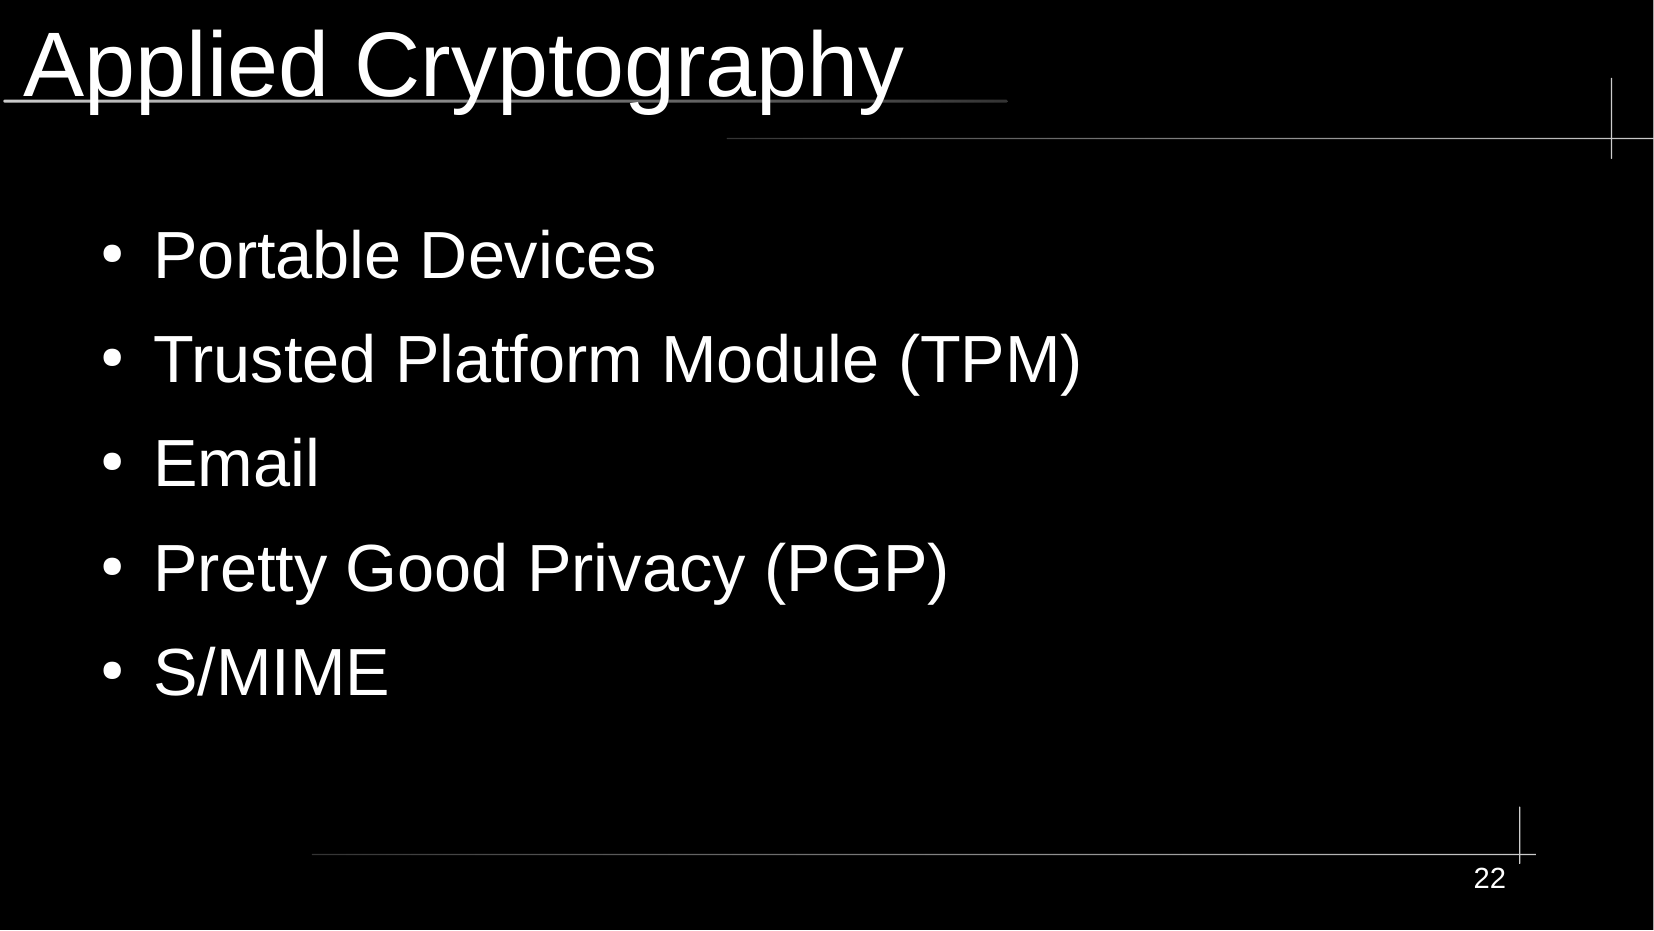

# Applied Cryptography
Portable Devices
Trusted Platform Module (TPM)
Email
Pretty Good Privacy (PGP)
S/MIME
22